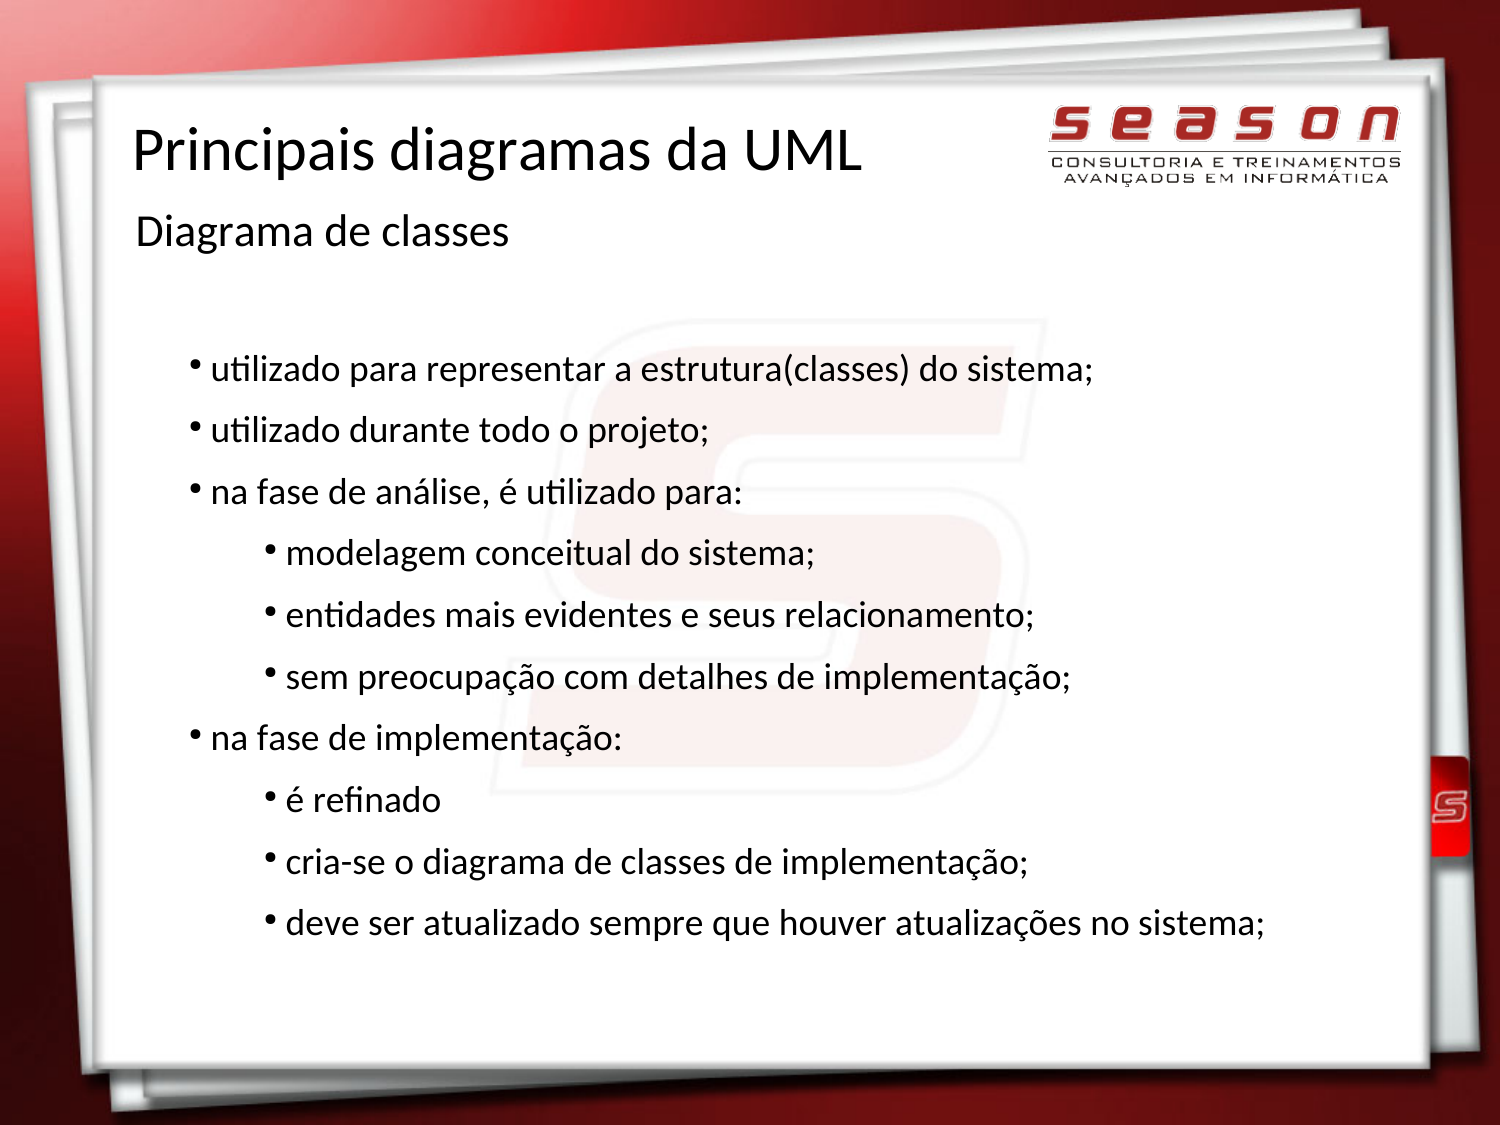

# Principais diagramas da UML
Diagrama de classes
 utilizado para representar a estrutura(classes) do sistema;
 utilizado durante todo o projeto;
 na fase de análise, é utilizado para:
 modelagem conceitual do sistema;
 entidades mais evidentes e seus relacionamento;
 sem preocupação com detalhes de implementação;
 na fase de implementação:
 é refinado
 cria-se o diagrama de classes de implementação;
 deve ser atualizado sempre que houver atualizações no sistema;